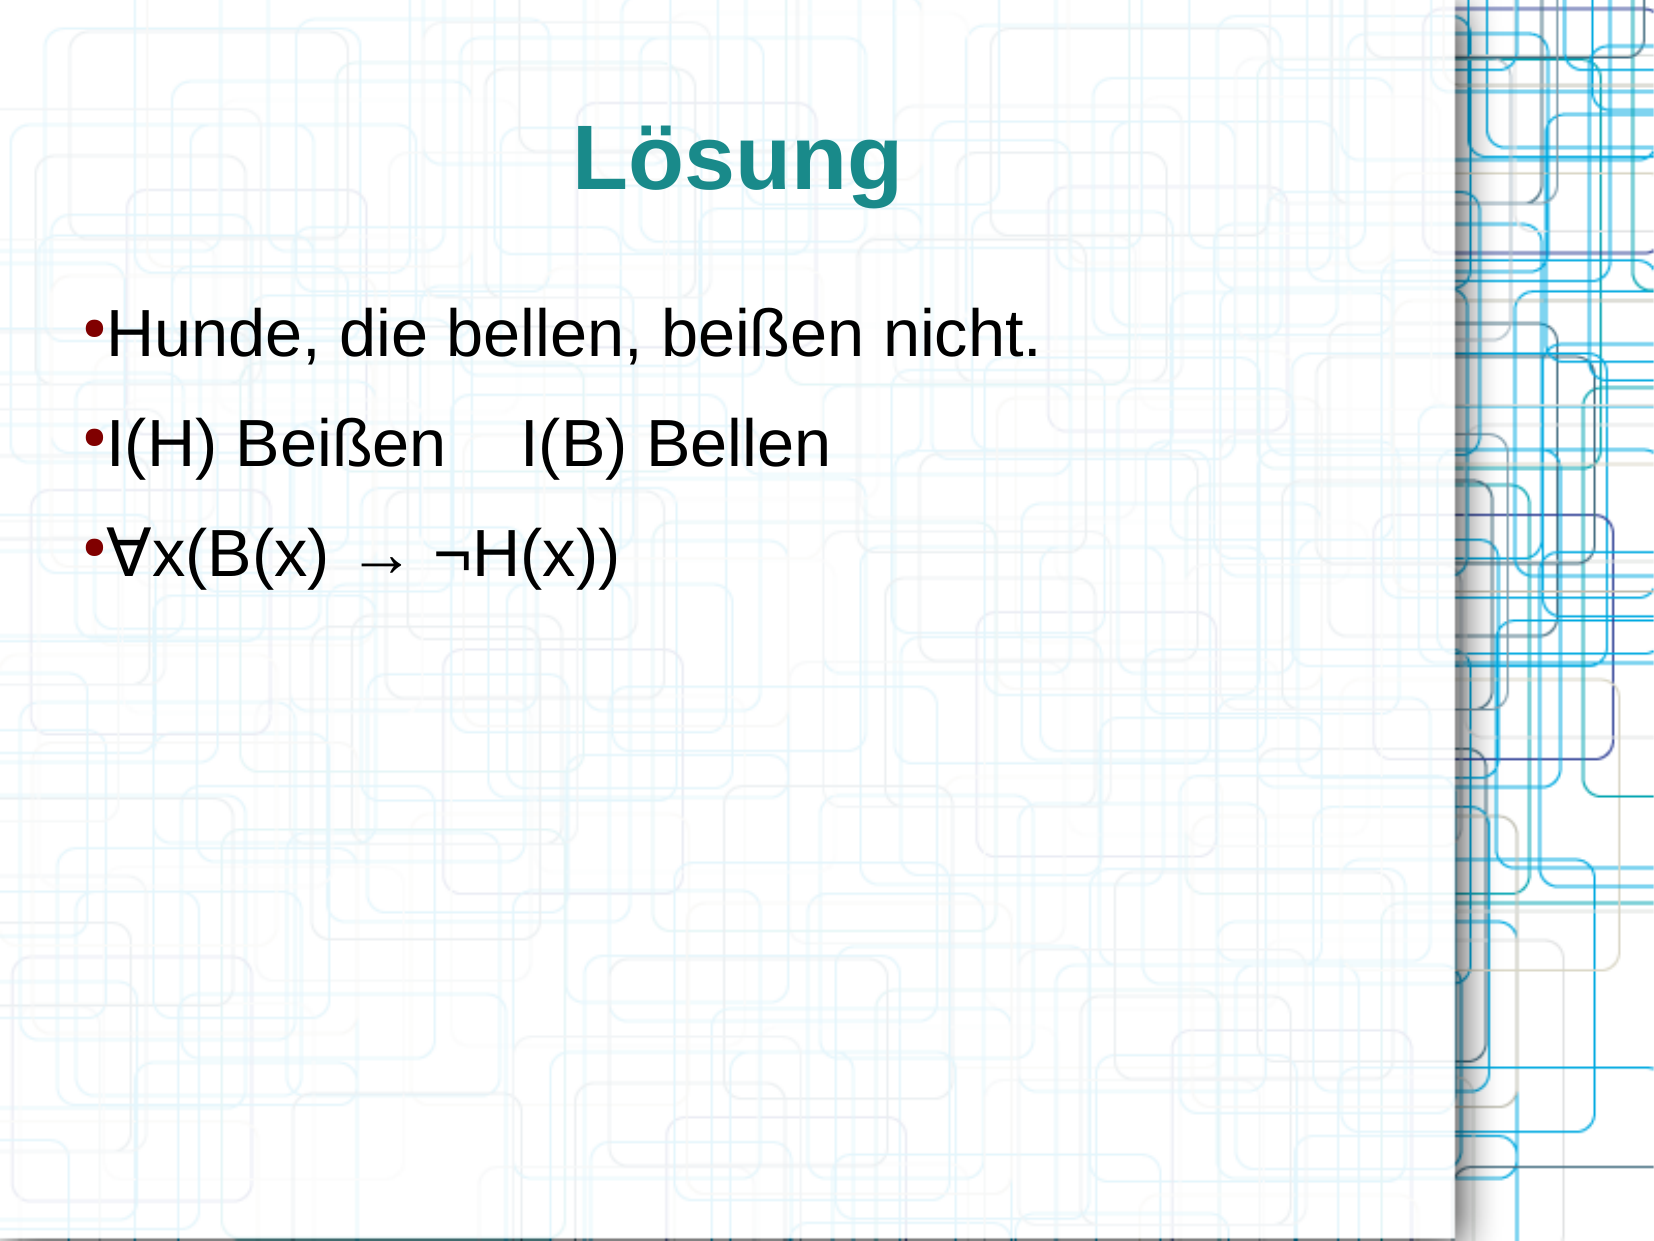

# Lösung
Hunde, die bellen, beißen nicht.
I(H) Beißen I(B) Bellen
∀x(B(x) → ¬H(x))